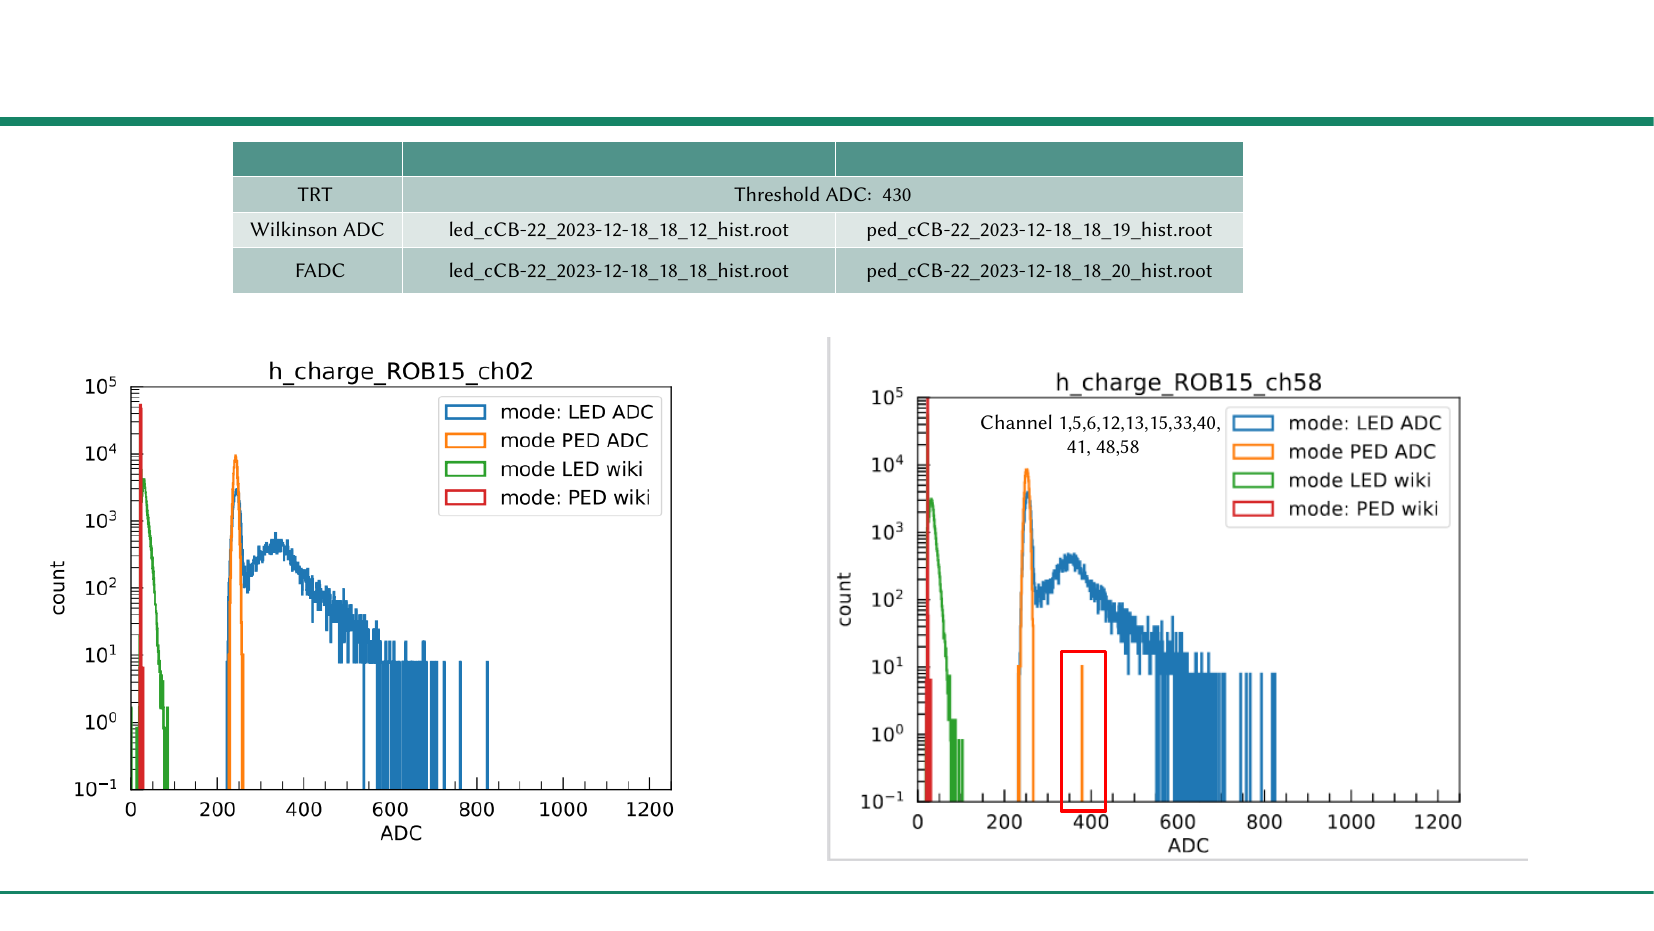

| | | |
| --- | --- | --- |
| TRT | Threshold ADC: 430 | |
| Wilkinson ADC | led\_cCB-22\_2023-12-18\_18\_12\_hist.root | ped\_cCB-22\_2023-12-18\_18\_19\_hist.root |
| FADC | led\_cCB-22\_2023-12-18\_18\_18\_hist.root | ped\_cCB-22\_2023-12-18\_18\_20\_hist.root |
Channel 1,5,6,12,13,15,33,40,
41, 48,58